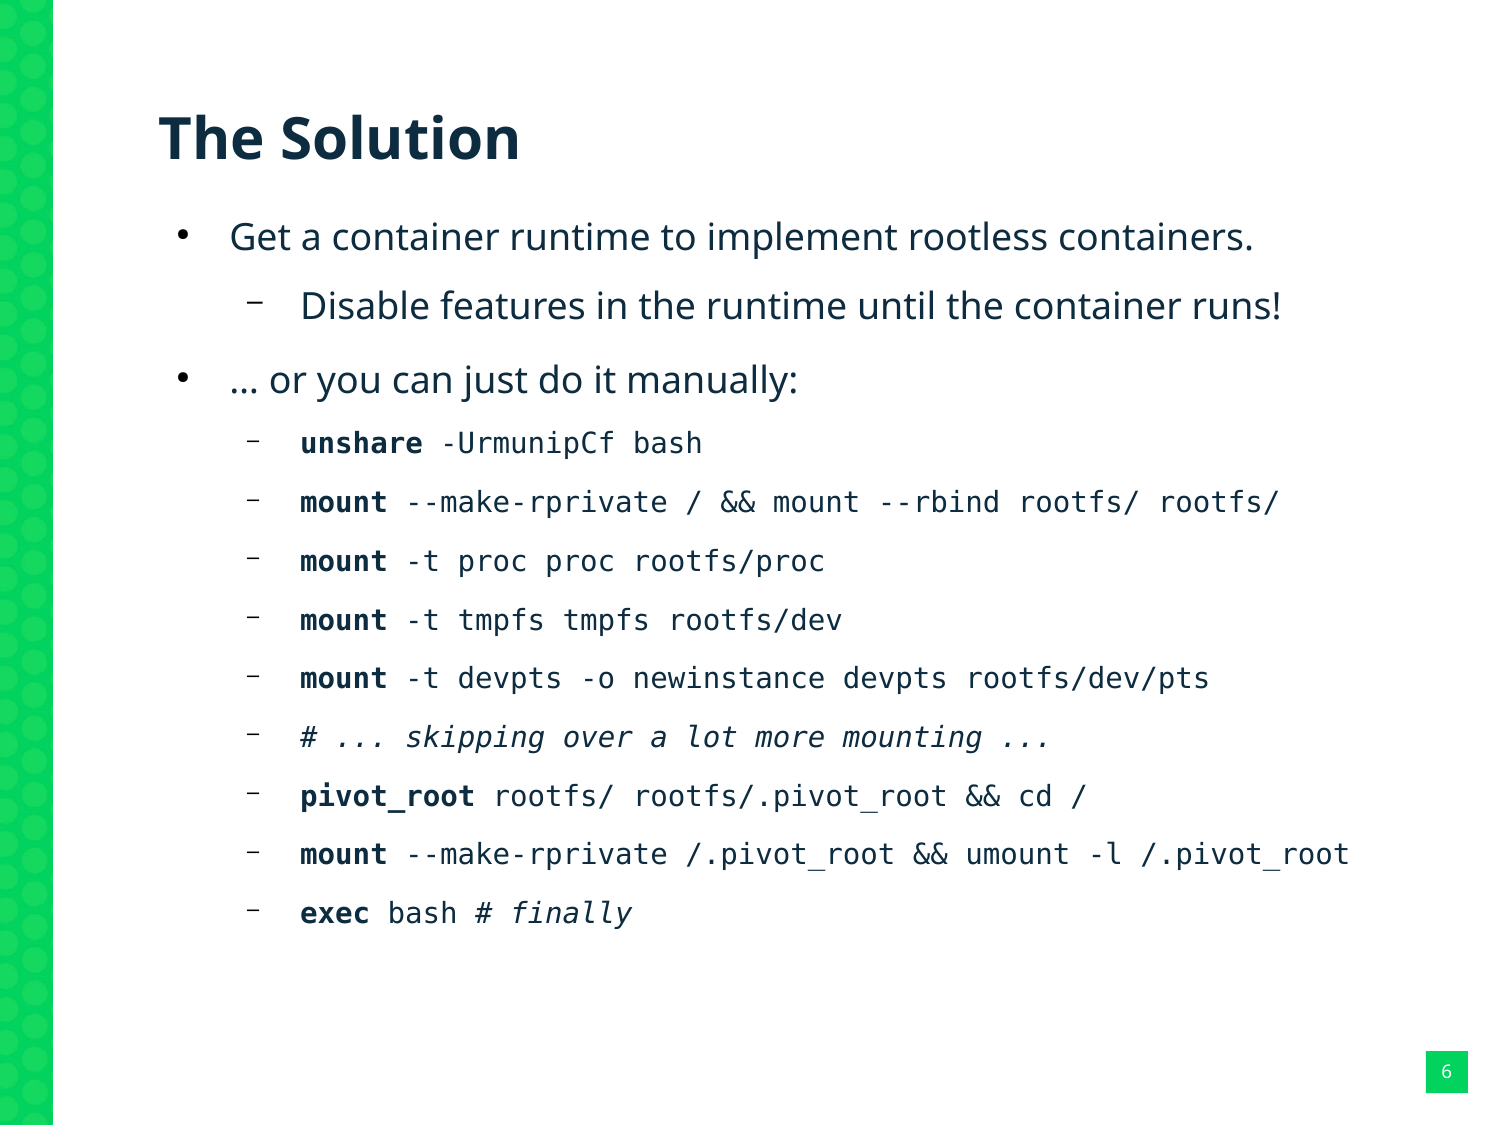

# The Solution
Get a container runtime to implement rootless containers.
Disable features in the runtime until the container runs!
… or you can just do it manually:
unshare -UrmunipCf bash
mount --make-rprivate / && mount --rbind rootfs/ rootfs/
mount -t proc proc rootfs/proc
mount -t tmpfs tmpfs rootfs/dev
mount -t devpts -o newinstance devpts rootfs/dev/pts
# ... skipping over a lot more mounting ...
pivot_root rootfs/ rootfs/.pivot_root && cd /
mount --make-rprivate /.pivot_root && umount -l /.pivot_root
exec bash # finally